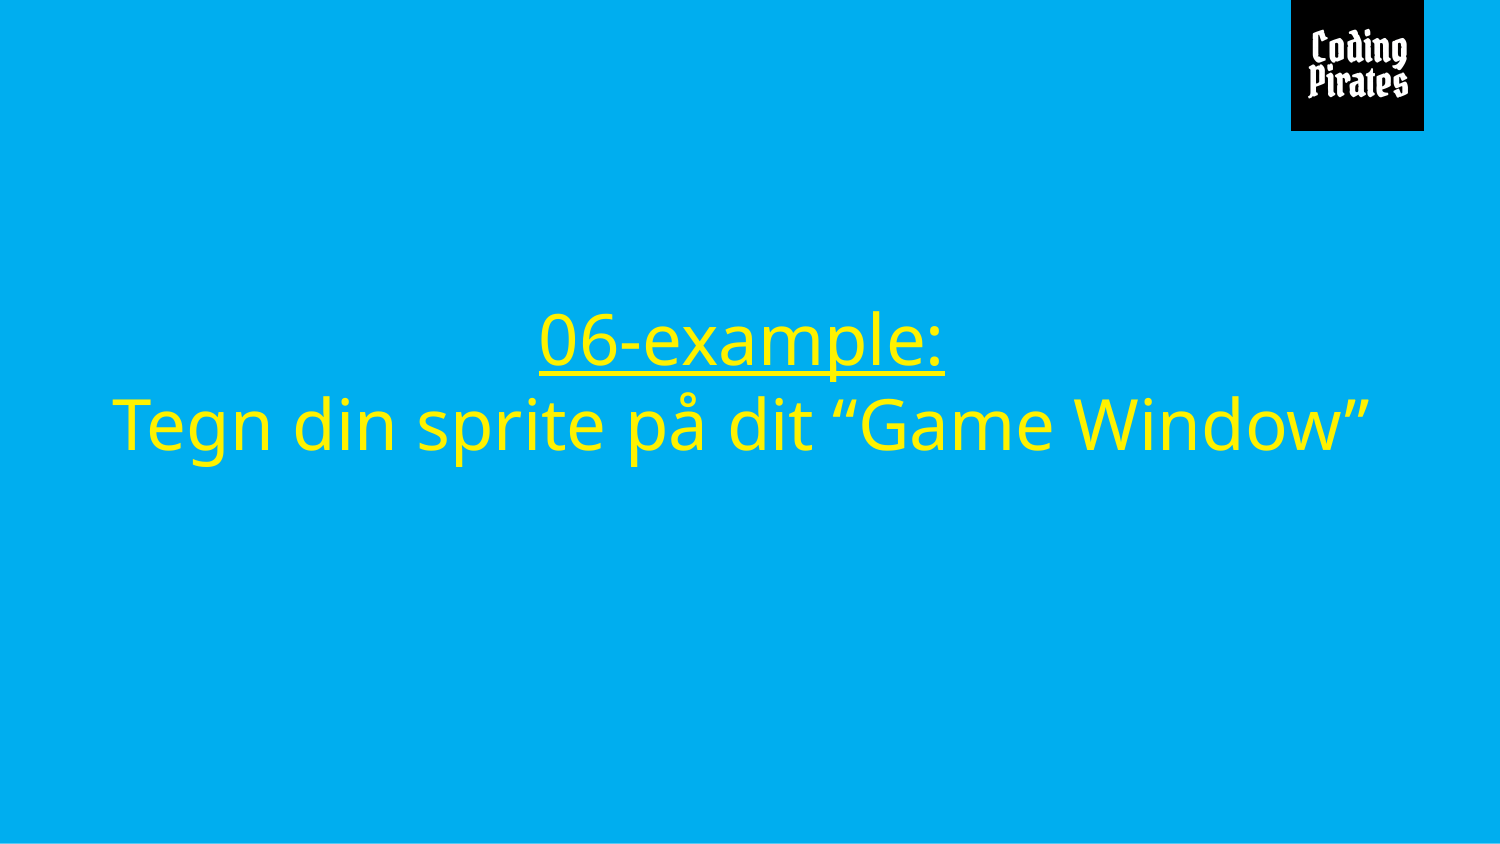

# 06-example: Tegn din sprite på dit “Game Window”